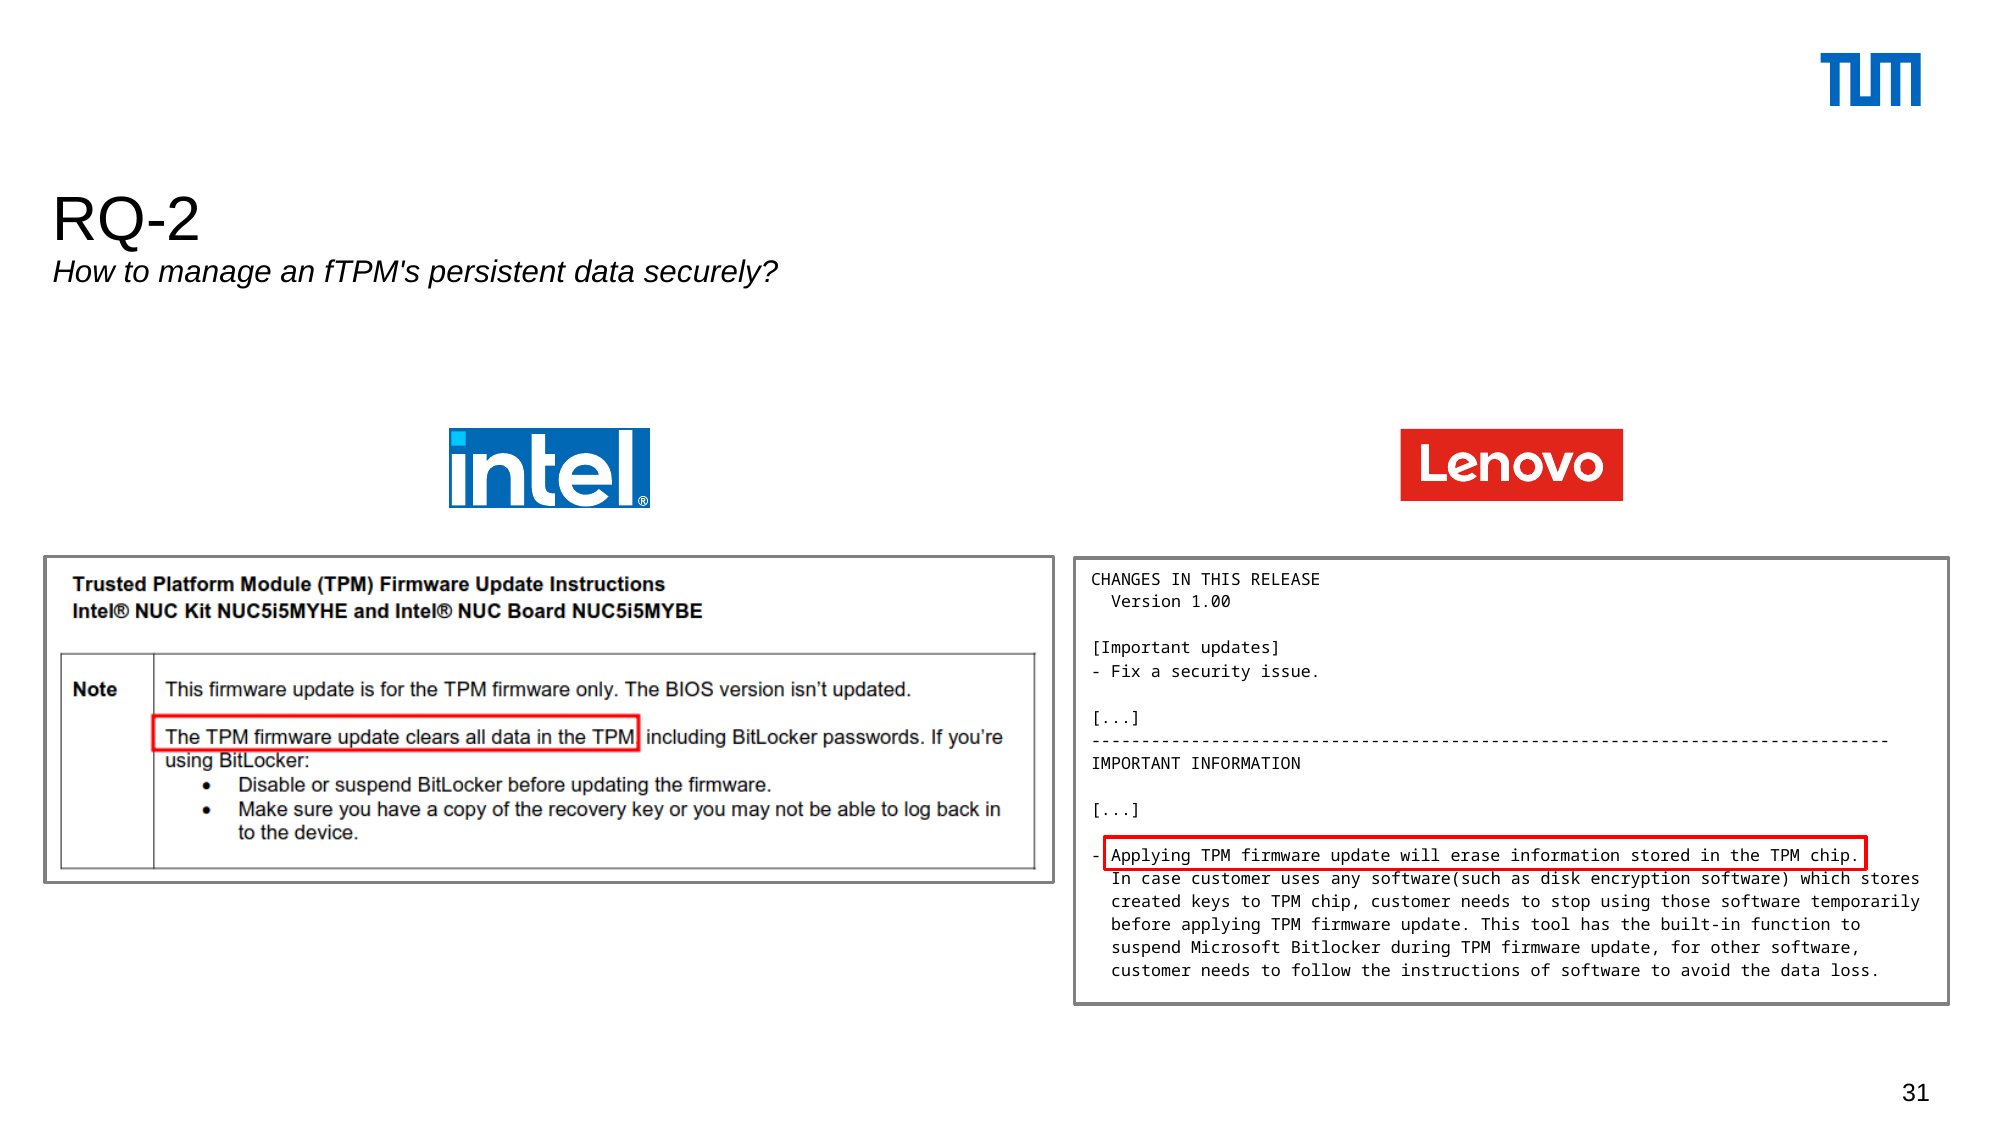

# RQ-2 How to manage an fTPM's persistent data securely?
CHANGES IN THIS RELEASE
 Version 1.00
[Important updates]
- Fix a security issue.
[...]
--------------------------------------------------------------------------------
IMPORTANT INFORMATION
[...]
- Applying TPM firmware update will erase information stored in the TPM chip.
 In case customer uses any software(such as disk encryption software) which stores
 created keys to TPM chip, customer needs to stop using those software temporarily
 before applying TPM firmware update. This tool has the built-in function to
 suspend Microsoft Bitlocker during TPM firmware update, for other software,
 customer needs to follow the instructions of software to avoid the data loss.
31